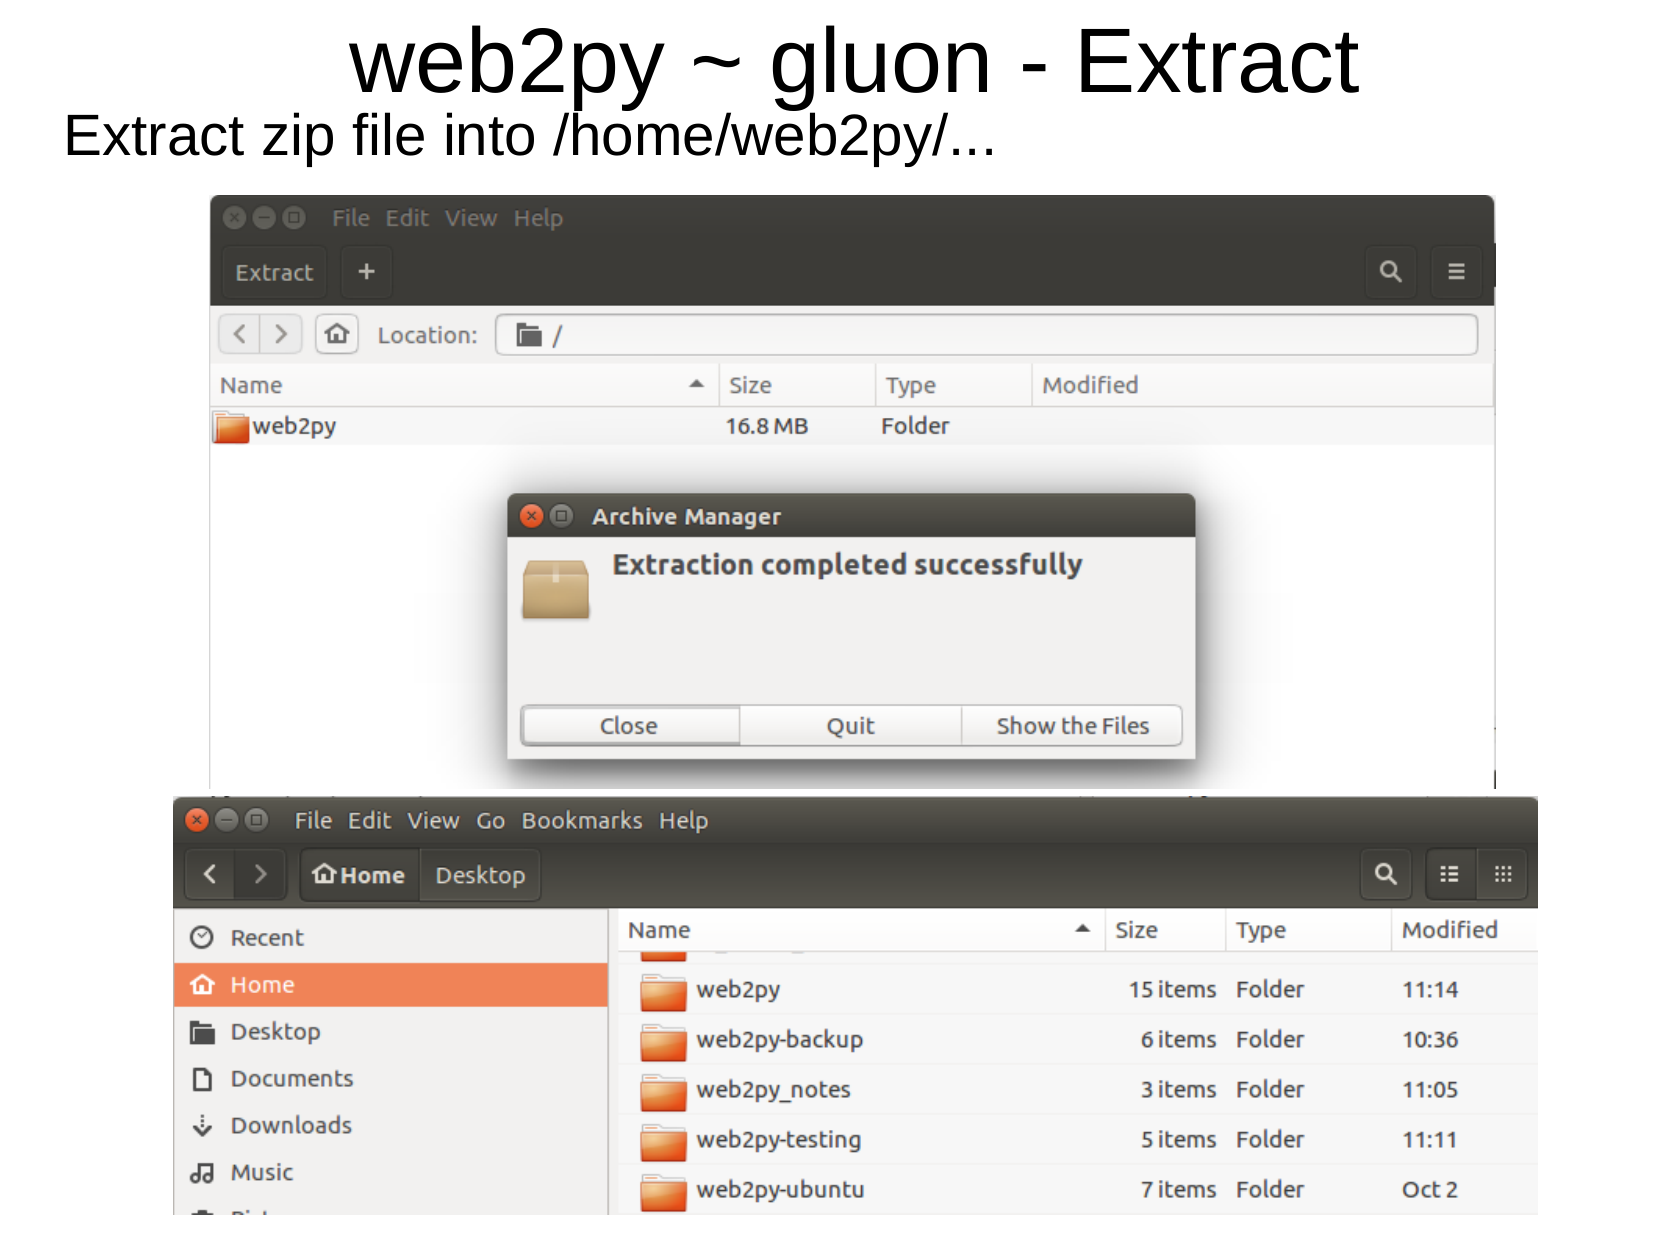

# web2py ~ gluon - Extract
Extract zip file into /home/web2py/...